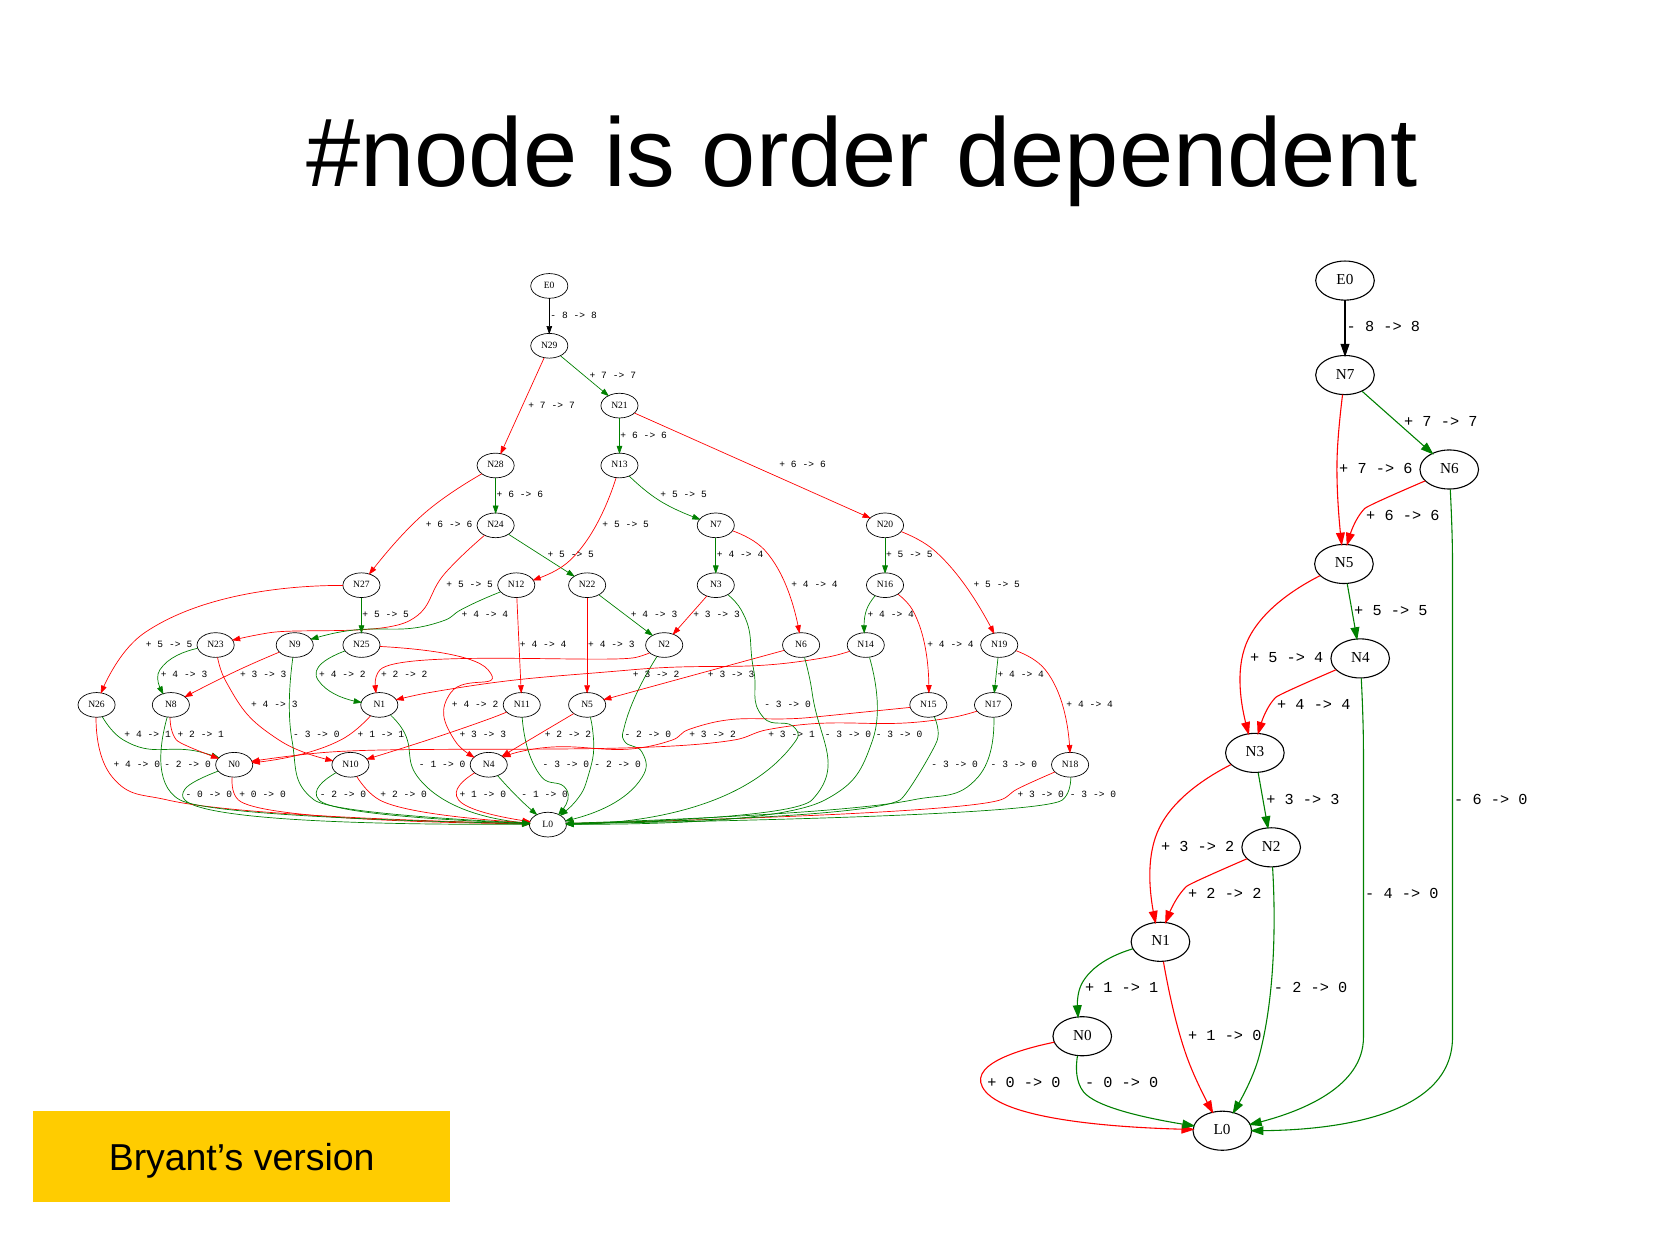

# #node is order dependent
Bryant’s version